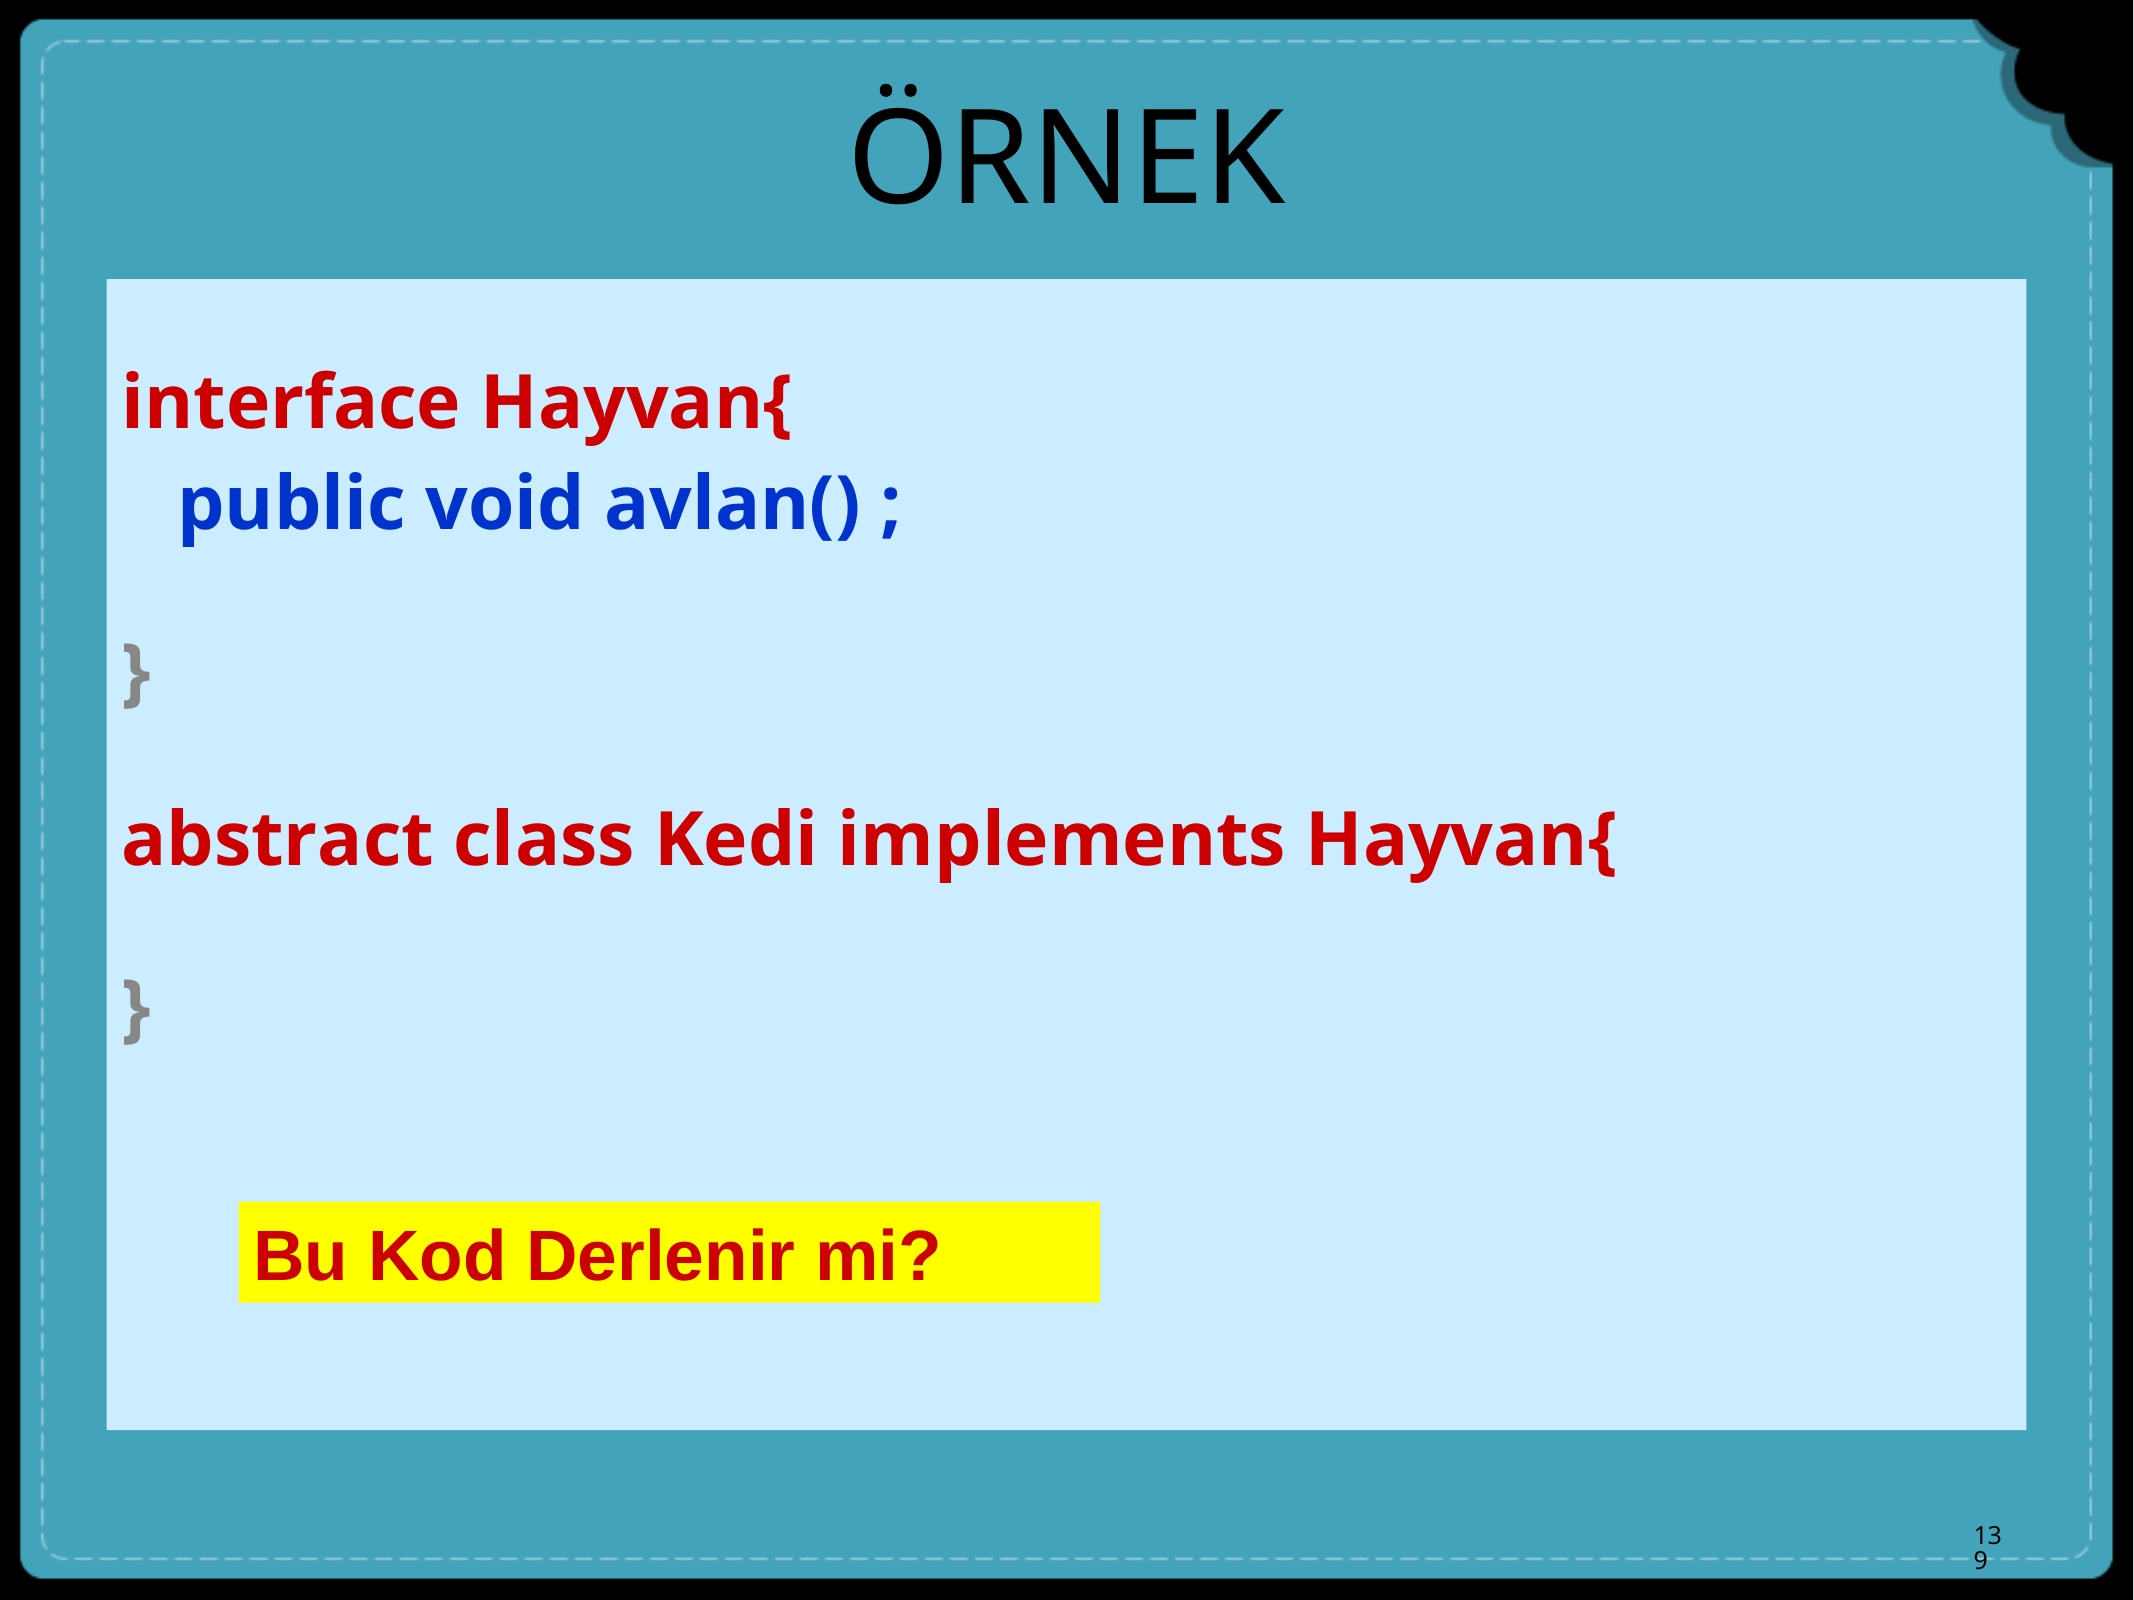

# ÖRNEK
interface Hayvan{
	public void avlan() ;
}
abstract class Kedi implements Hayvan{
}
Bu Kod Derlenir mi?
139